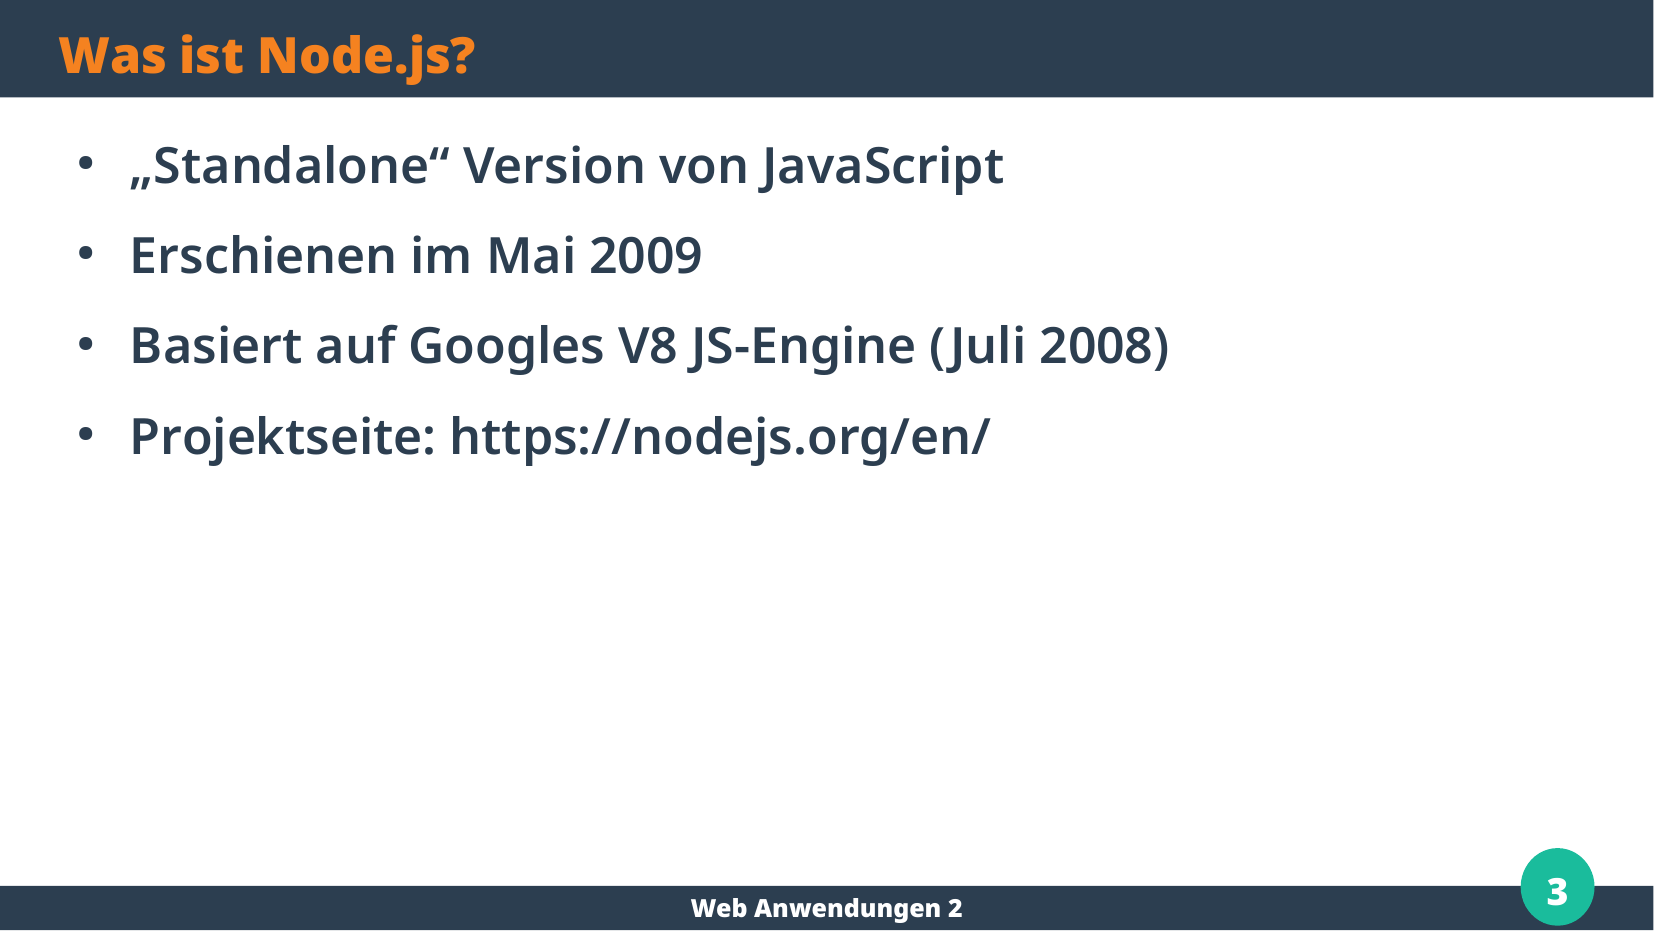

# Was ist Node.js?
„Standalone“ Version von JavaScript
Erschienen im Mai 2009
Basiert auf Googles V8 JS-Engine (Juli 2008)
Projektseite: https://nodejs.org/en/
3